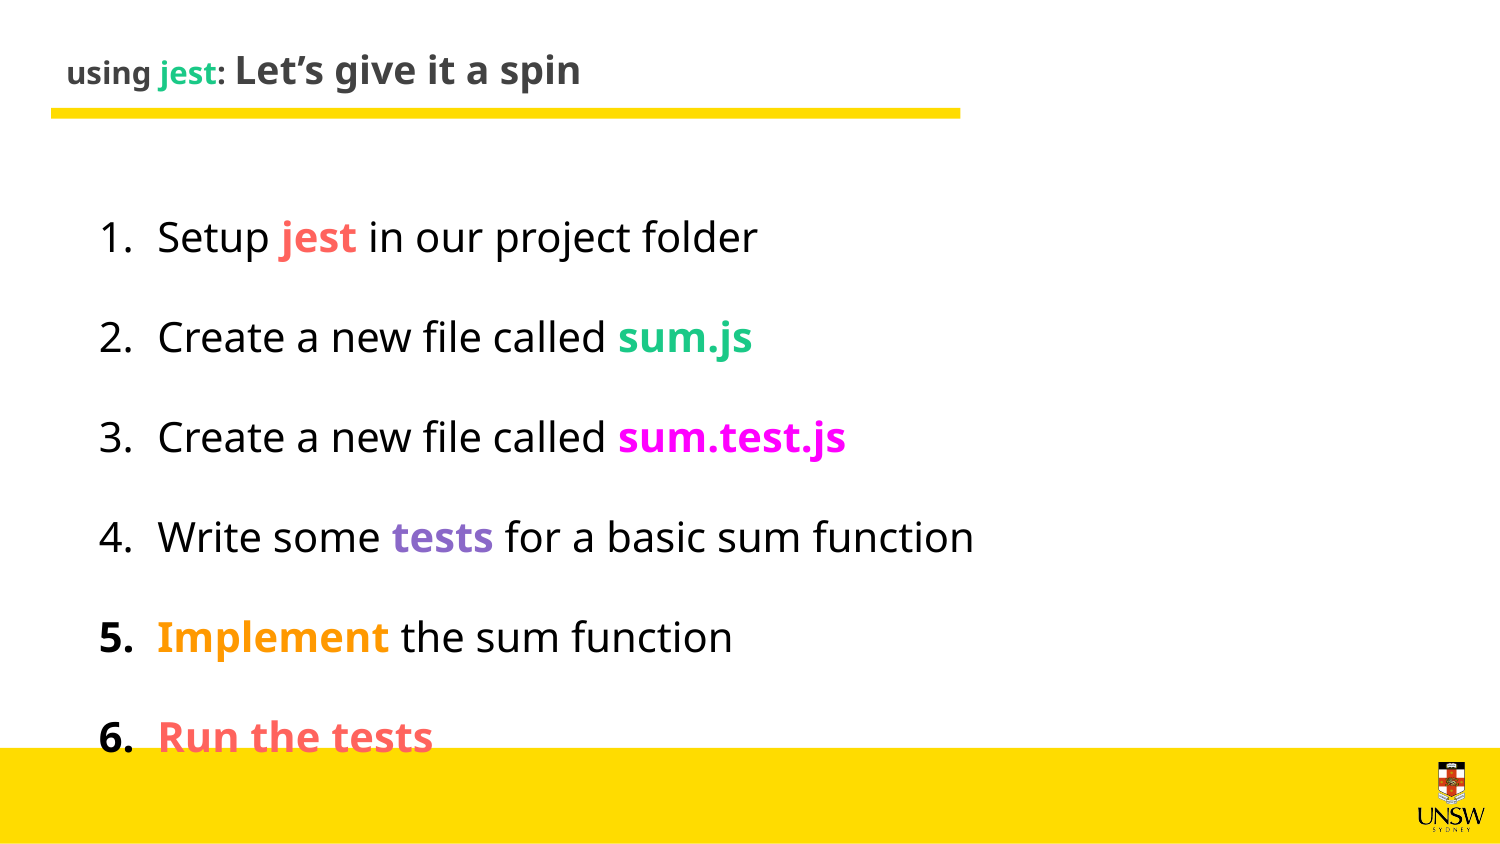

using jest: Let’s give it a spin
Setup jest in our project folder
Create a new file called sum.js
Create a new file called sum.test.js
Write some tests for a basic sum function
Implement the sum function
Run the tests